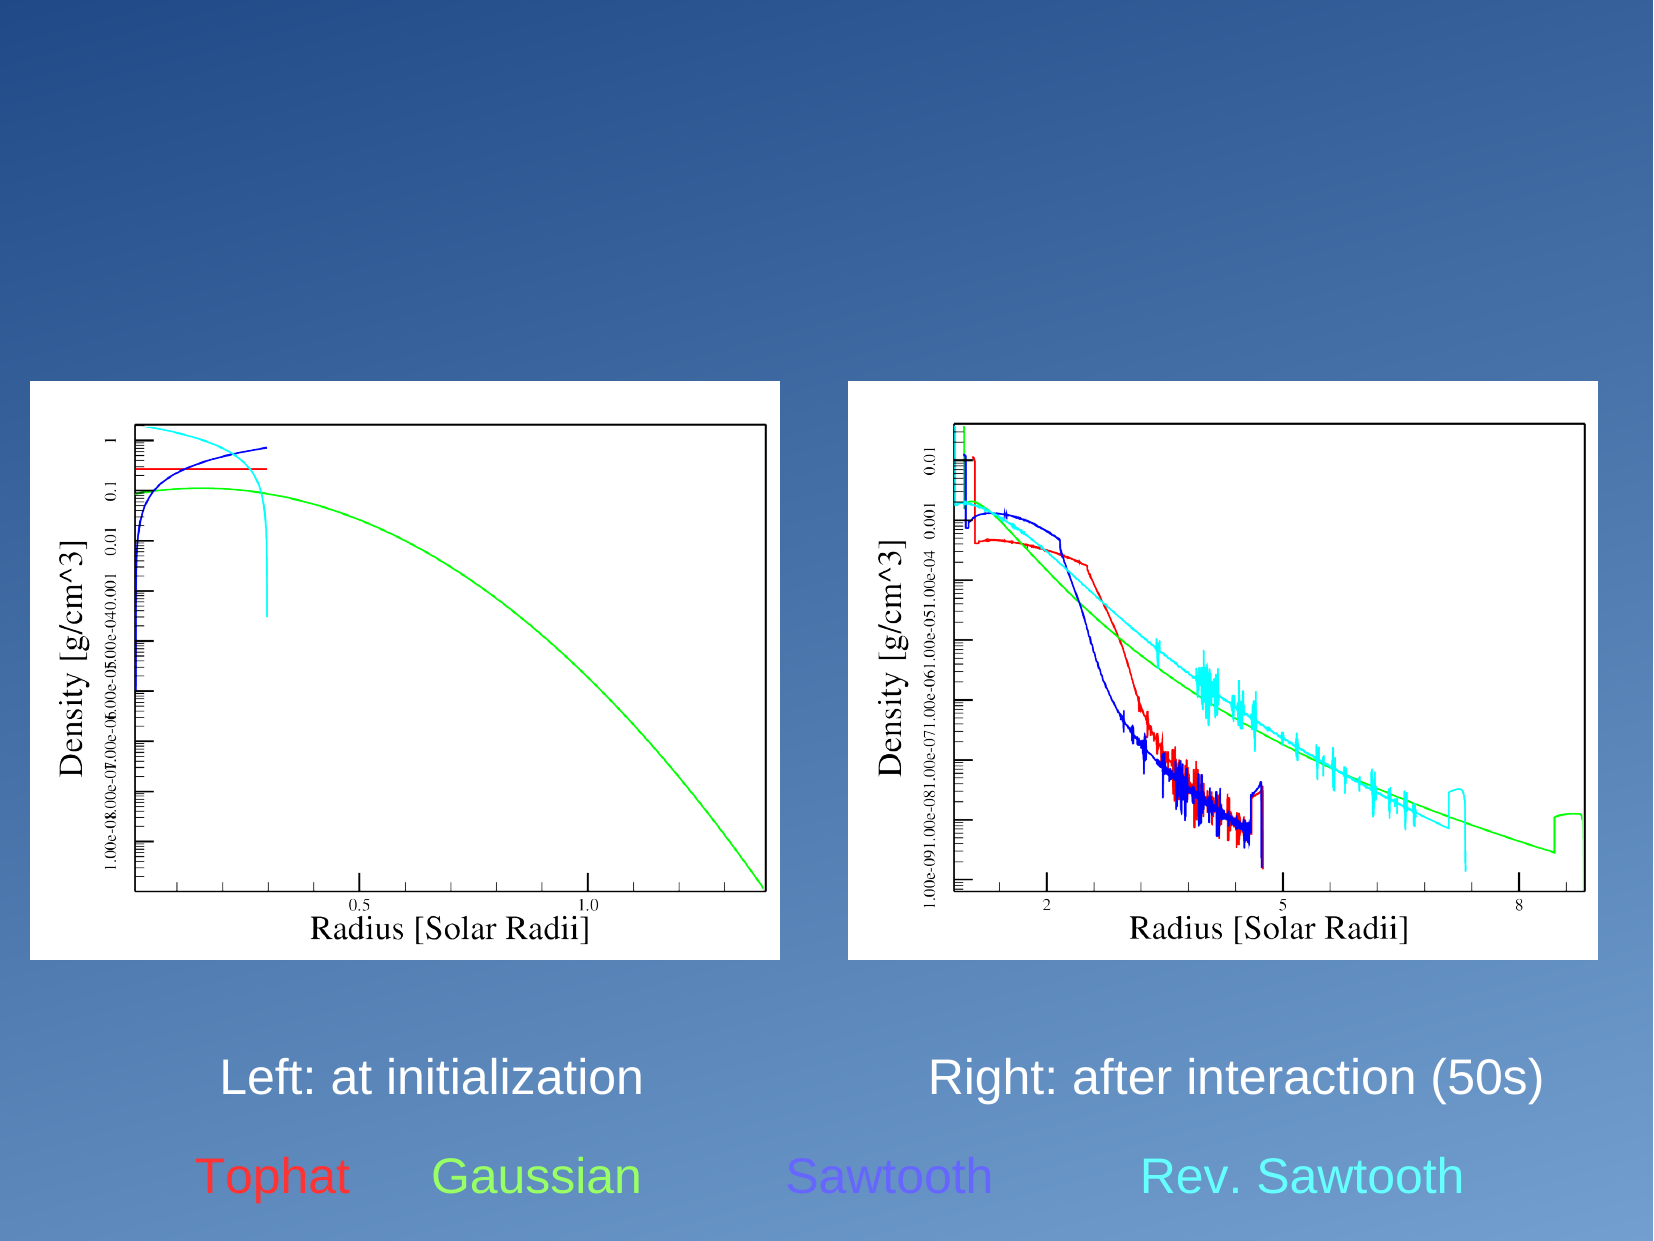

Left: at initialization			Right: after interaction (50s)
Tophat	Gaussian 		Sawtooth		Rev. Sawtooth